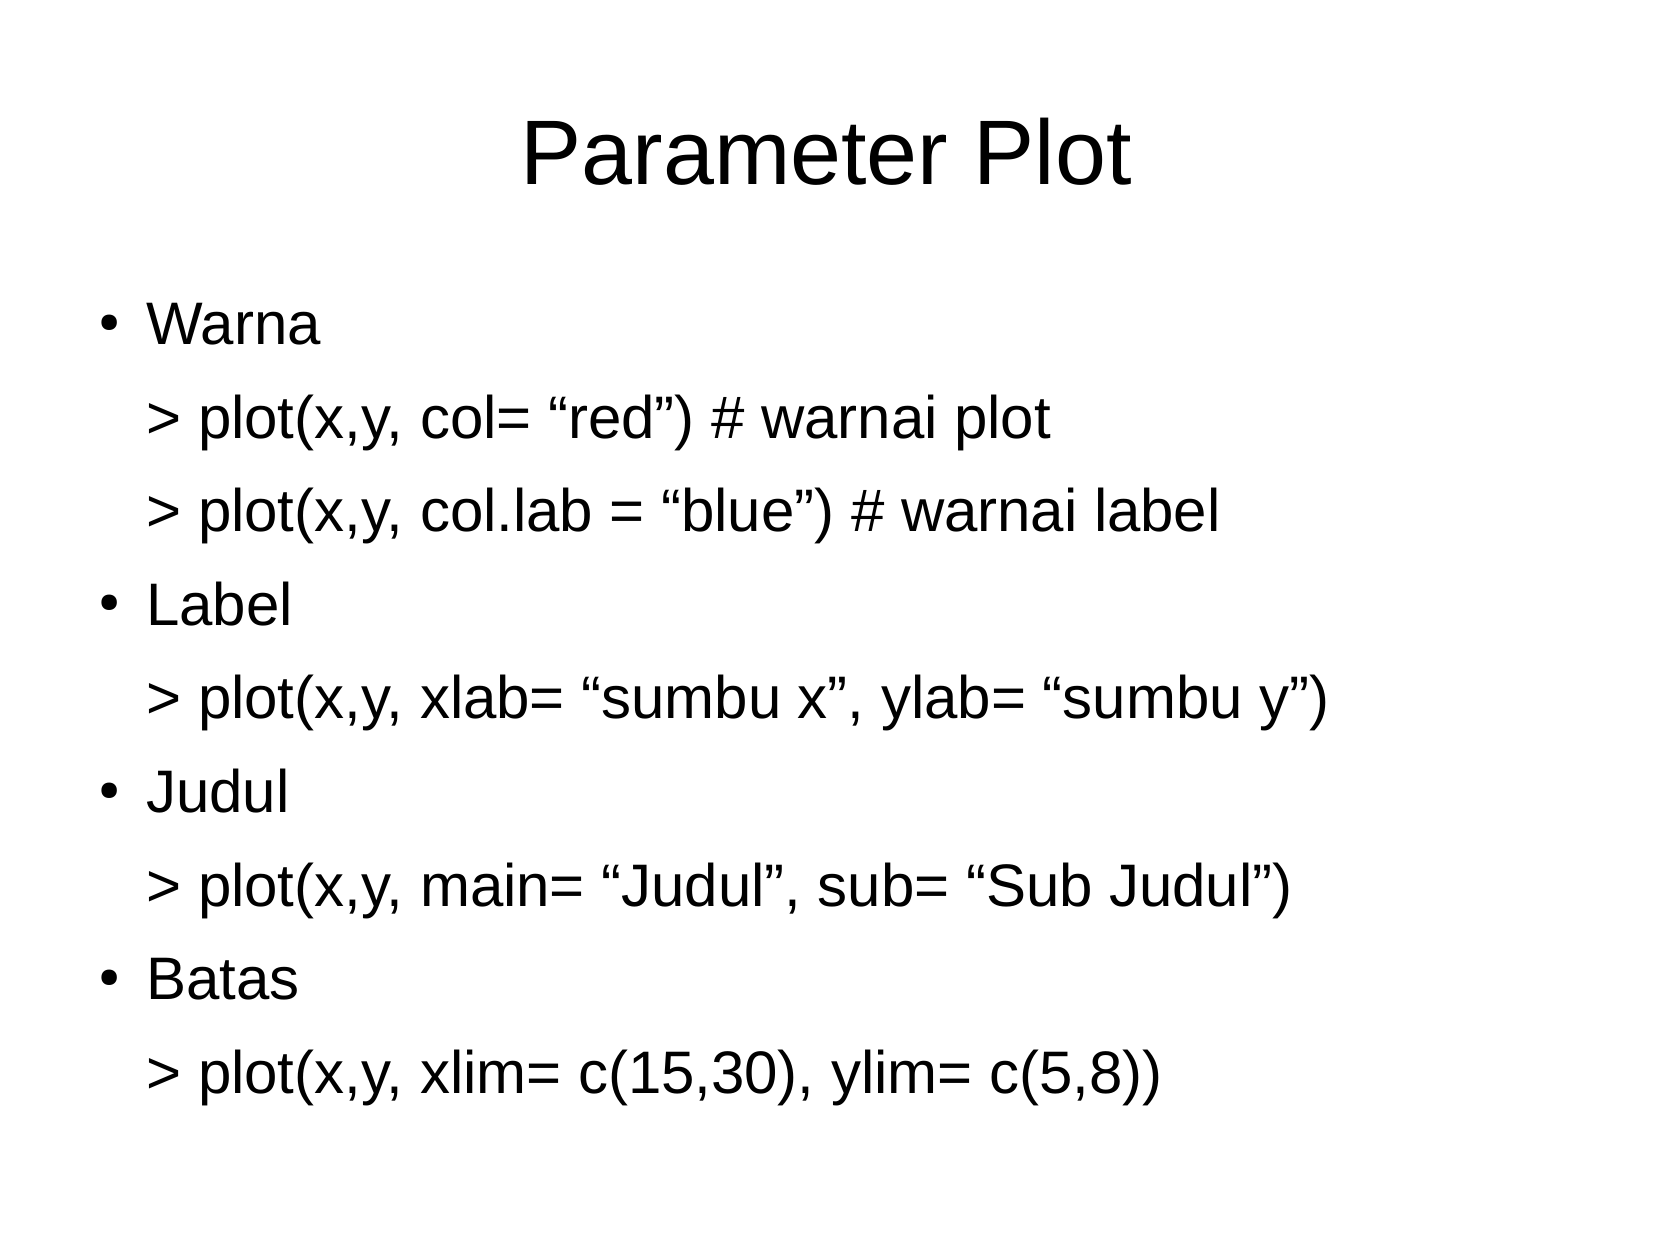

# Parameter Plot
Warna
> plot(x,y, col= “red”) # warnai plot
> plot(x,y, col.lab = “blue”) # warnai label
Label
> plot(x,y, xlab= “sumbu x”, ylab= “sumbu y”)
Judul
> plot(x,y, main= “Judul”, sub= “Sub Judul”)
Batas
> plot(x,y, xlim= c(15,30), ylim= c(5,8))